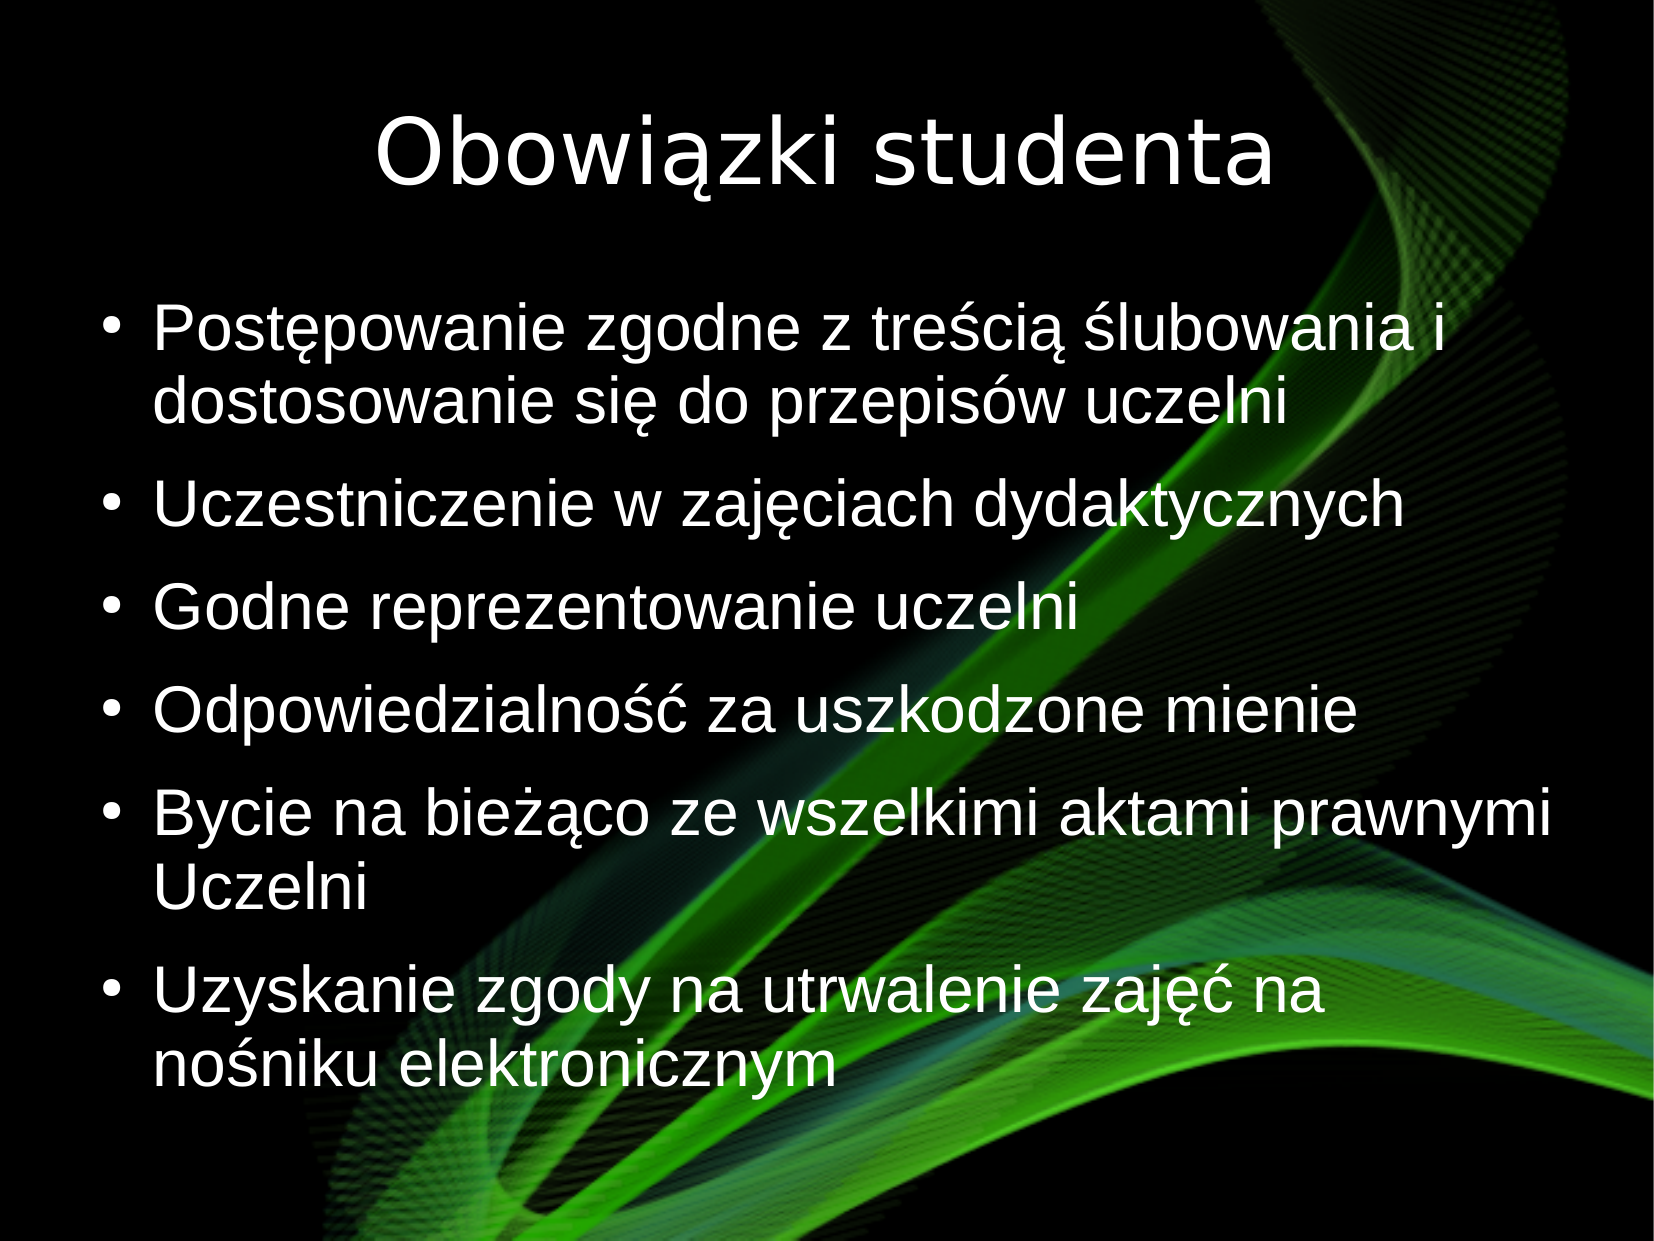

# Obowiązki studenta
Postępowanie zgodne z treścią ślubowania i dostosowanie się do przepisów uczelni
Uczestniczenie w zajęciach dydaktycznych
Godne reprezentowanie uczelni
Odpowiedzialność za uszkodzone mienie
Bycie na bieżąco ze wszelkimi aktami prawnymi Uczelni
Uzyskanie zgody na utrwalenie zajęć na nośniku elektronicznym